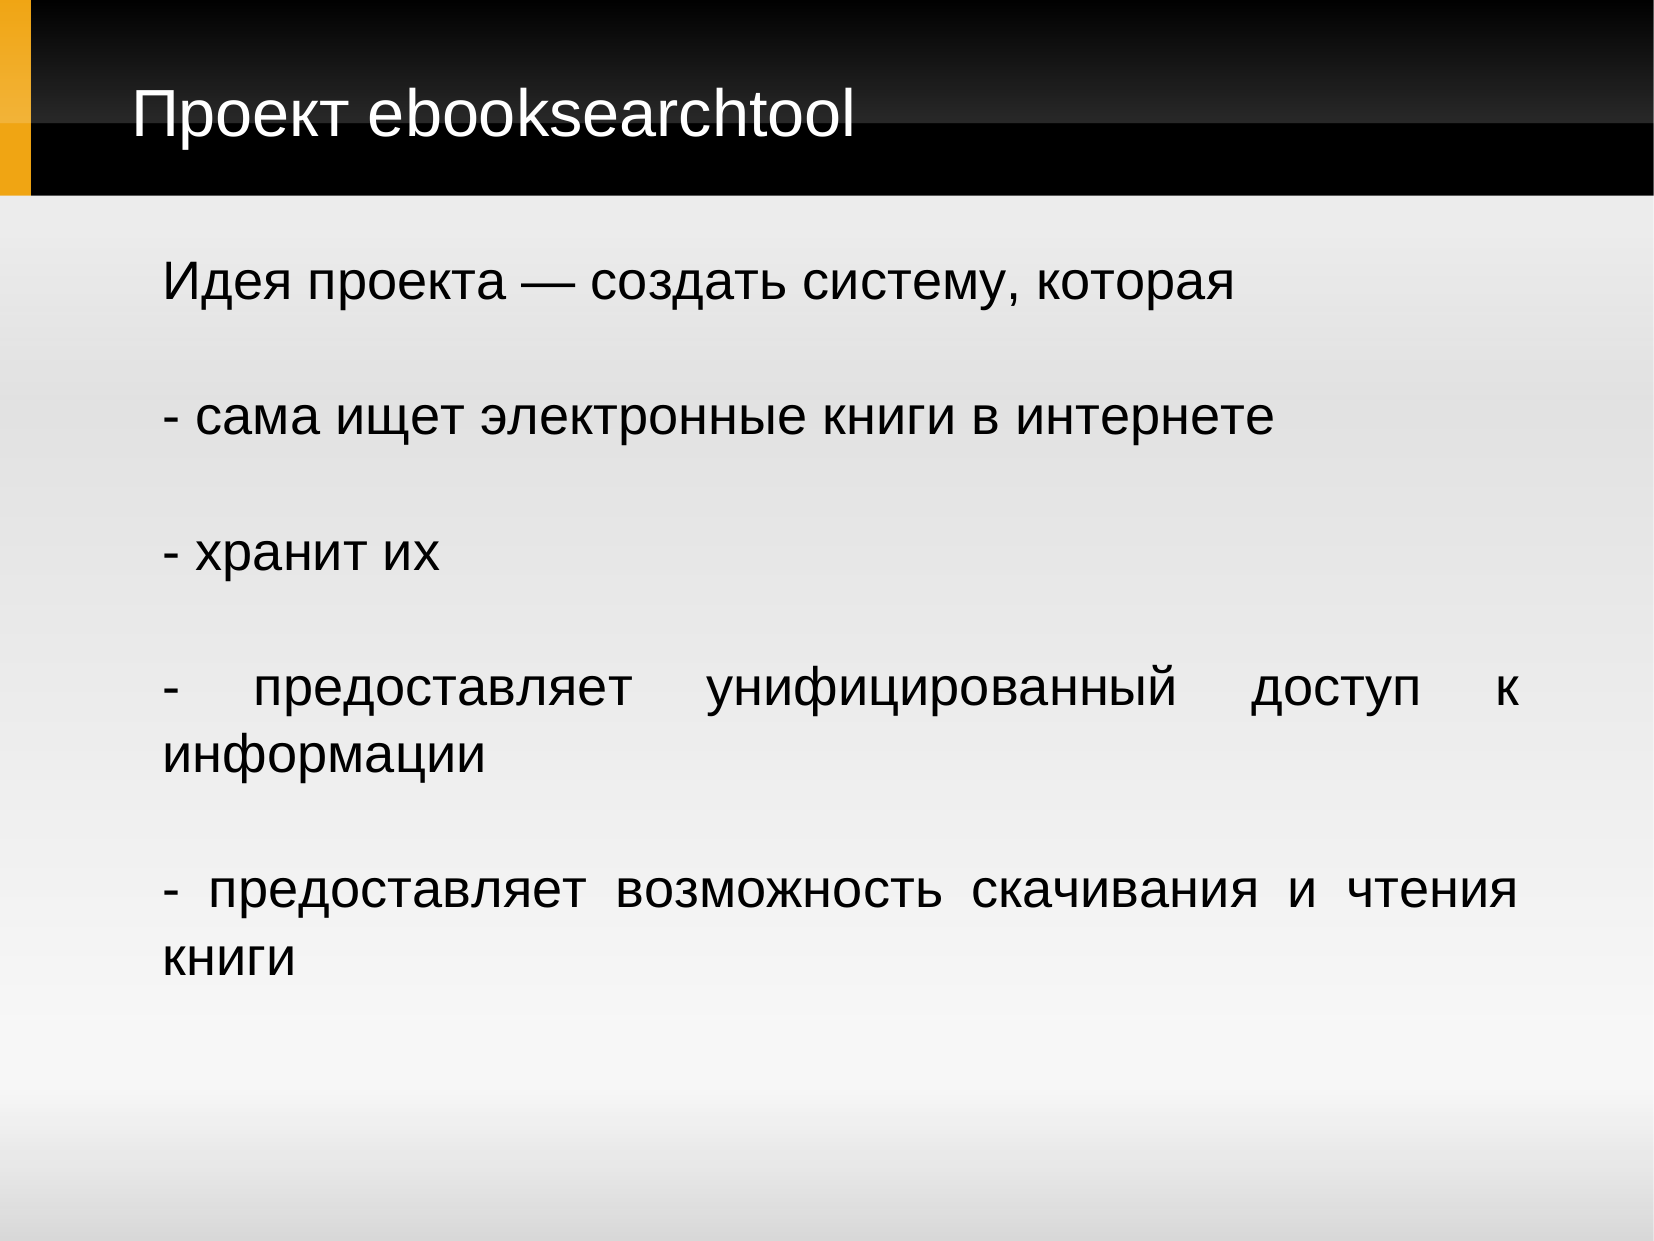

Проект ebooksearchtool
Идея проекта — создать систему, которая
- сама ищет электронные книги в интернете
- хранит их
- предоставляет унифицированный доступ к информации
- предоставляет возможность скачивания и чтения книги